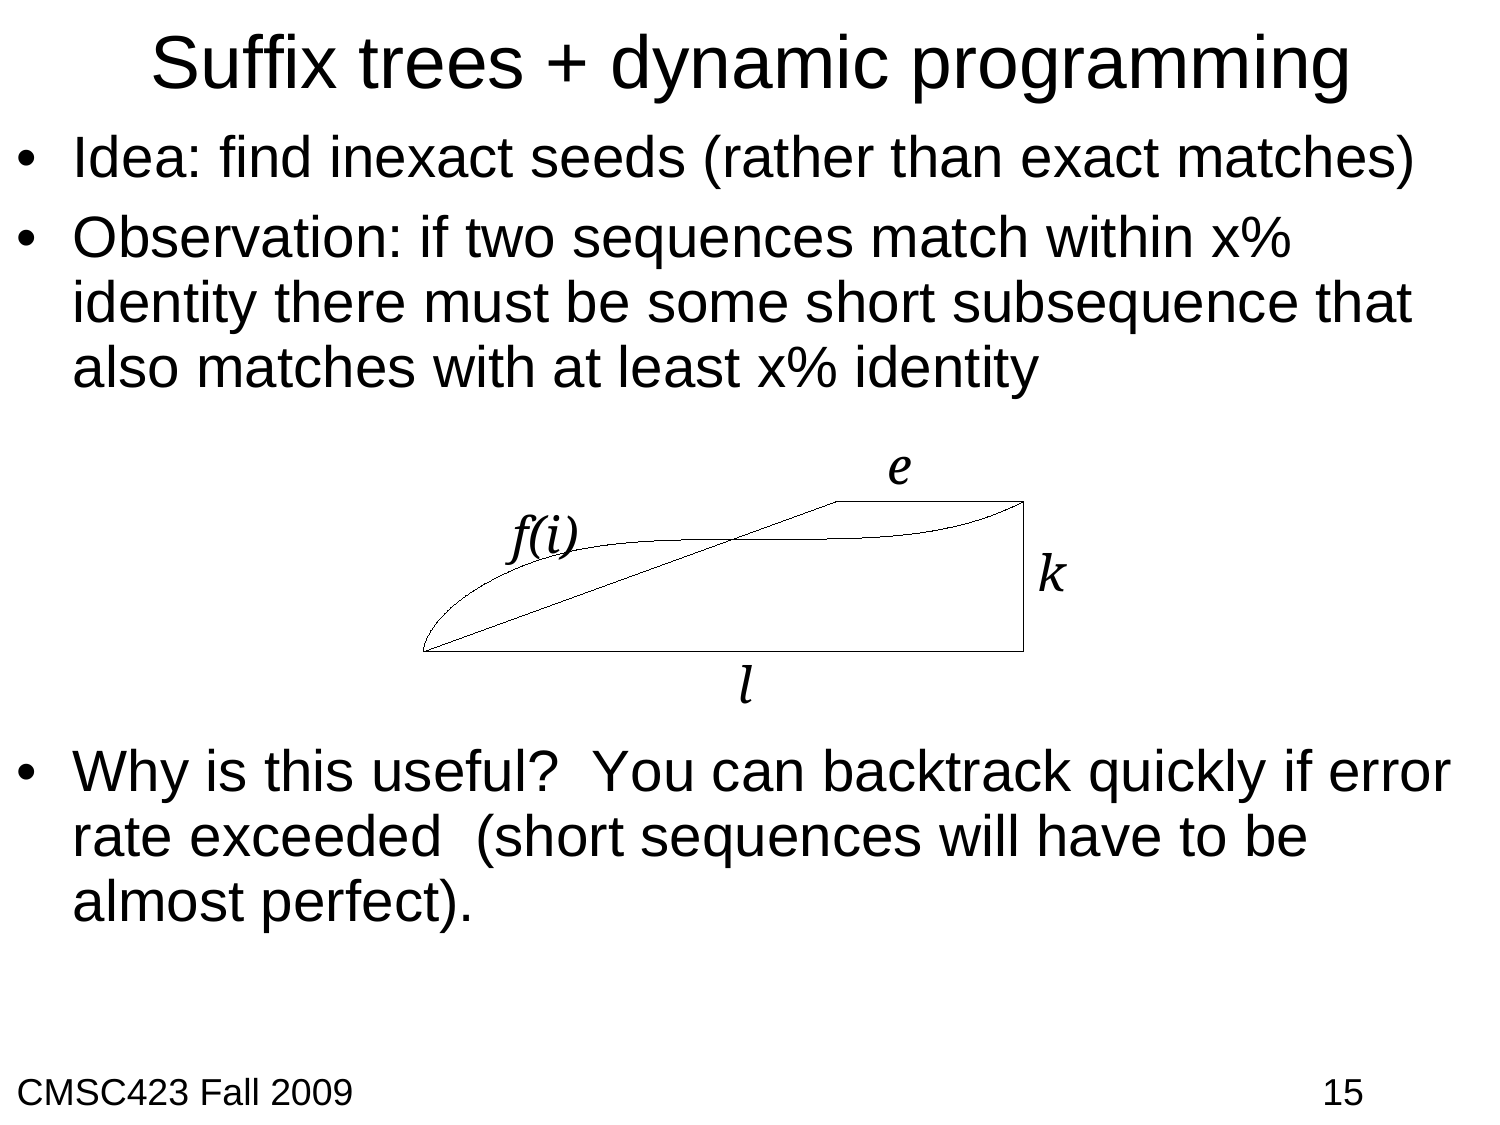

# Suffix trees + dynamic programming
Idea: find inexact seeds (rather than exact matches)
Observation: if two sequences match within x% identity there must be some short subsequence that also matches with at least x% identity
Why is this useful? You can backtrack quickly if error rate exceeded (short sequences will have to be almost perfect).
e
f(i)
k
l
CMSC423 Fall 2009
15